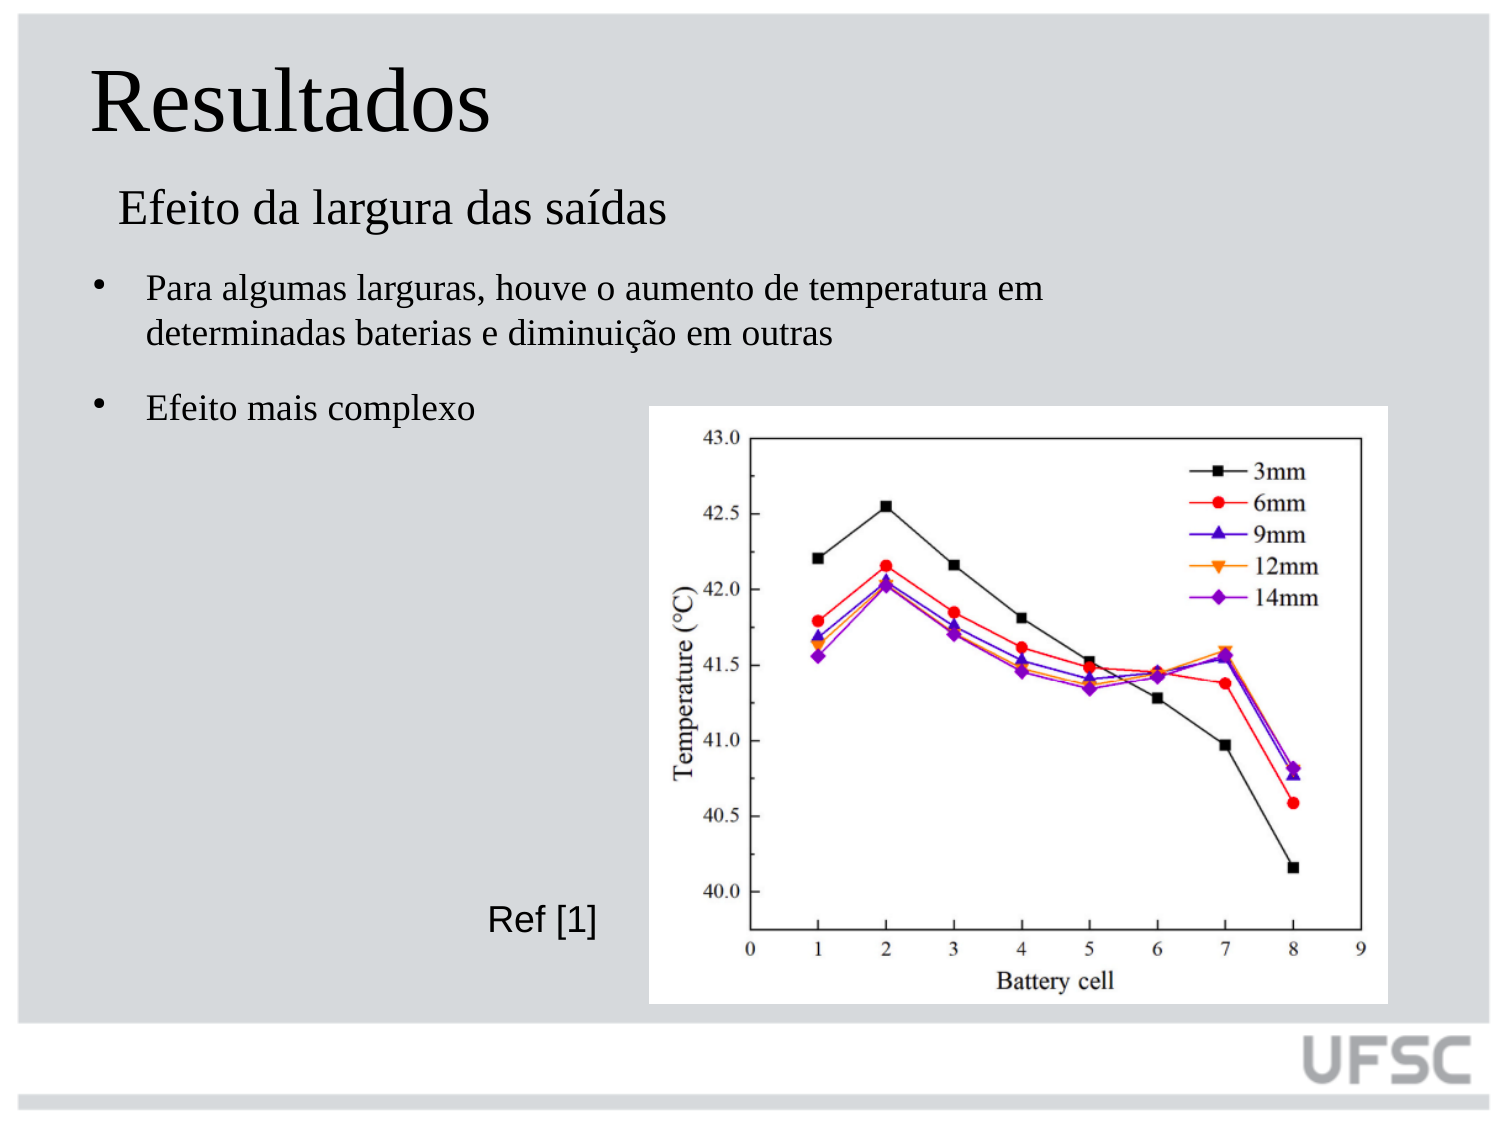

# Resultados
Efeito da largura das saídas
Para algumas larguras, houve o aumento de temperatura em determinadas baterias e diminuição em outras
Efeito mais complexo
Ref [1]